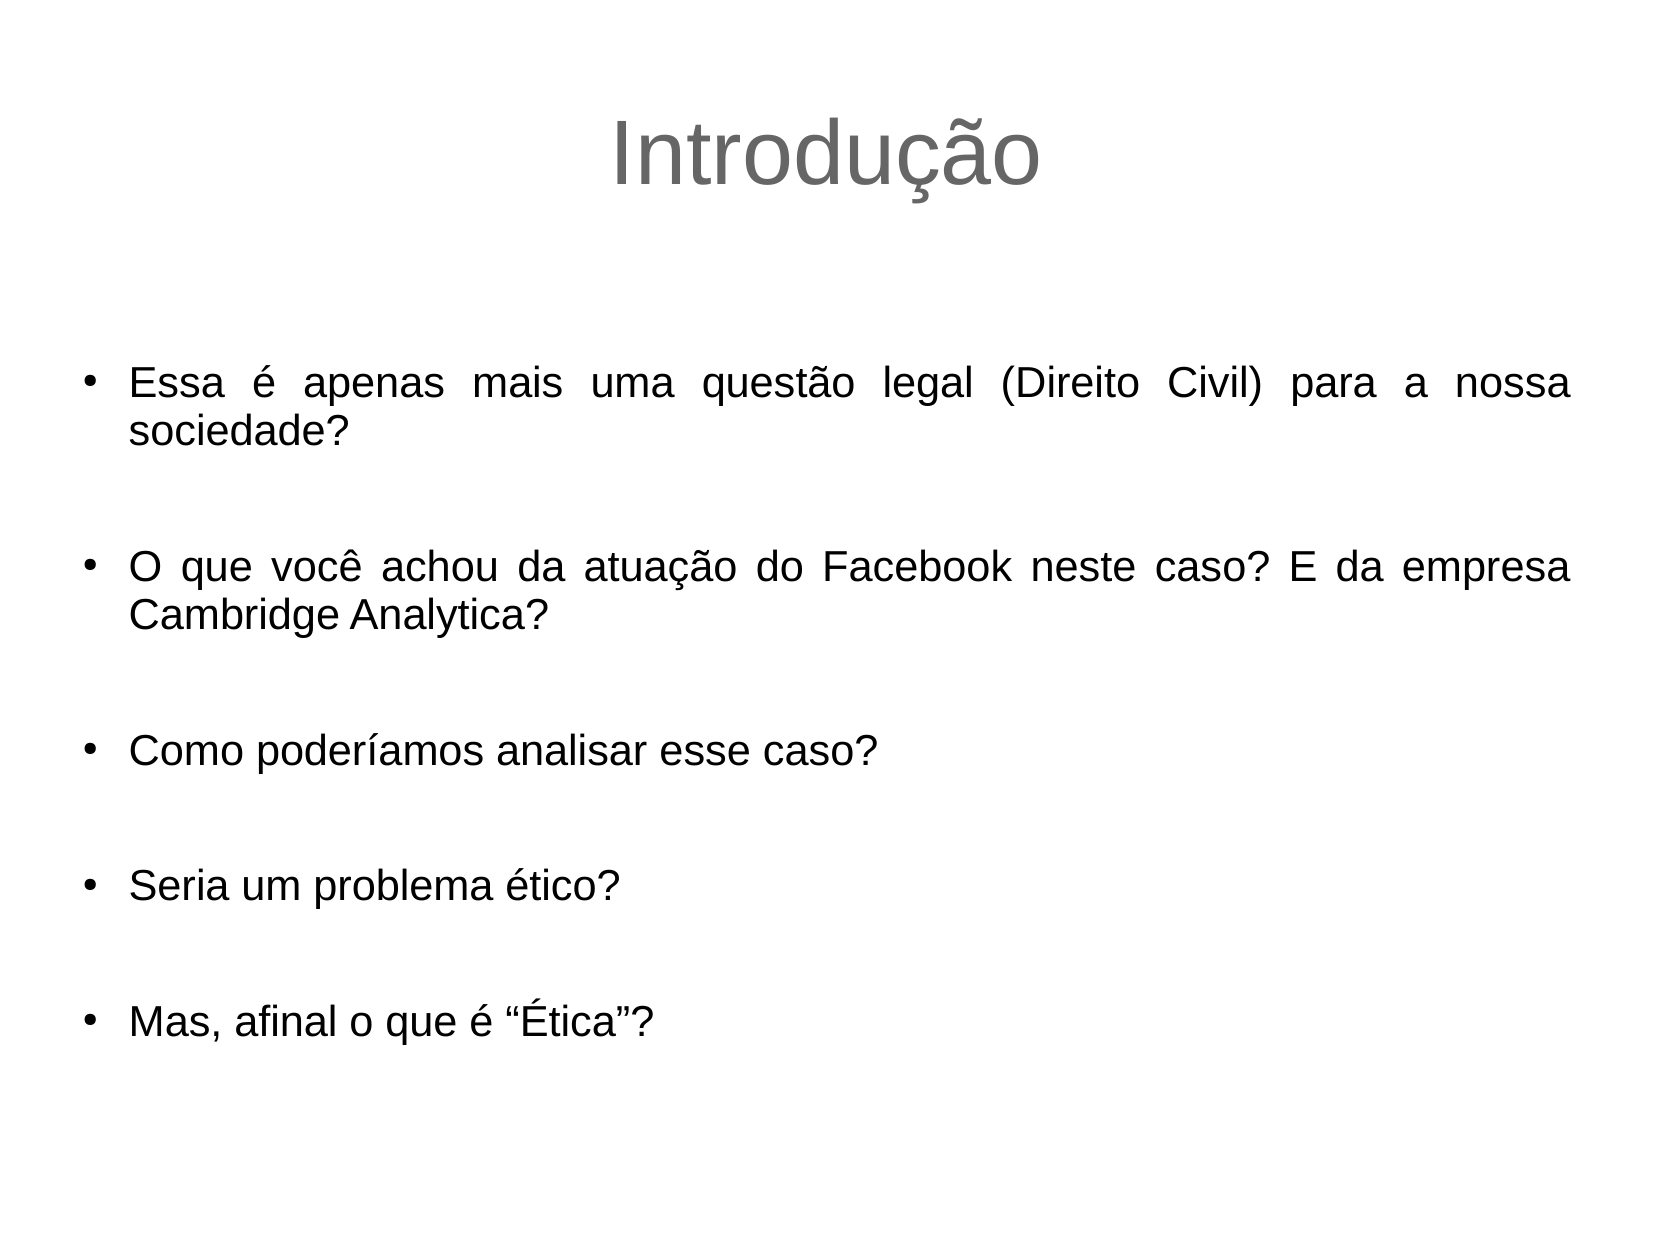

# Introdução
Essa é apenas mais uma questão legal (Direito Civil) para a nossa sociedade?
O que você achou da atuação do Facebook neste caso? E da empresa Cambridge Analytica?
Como poderíamos analisar esse caso?
Seria um problema ético?
Mas, afinal o que é “Ética”?